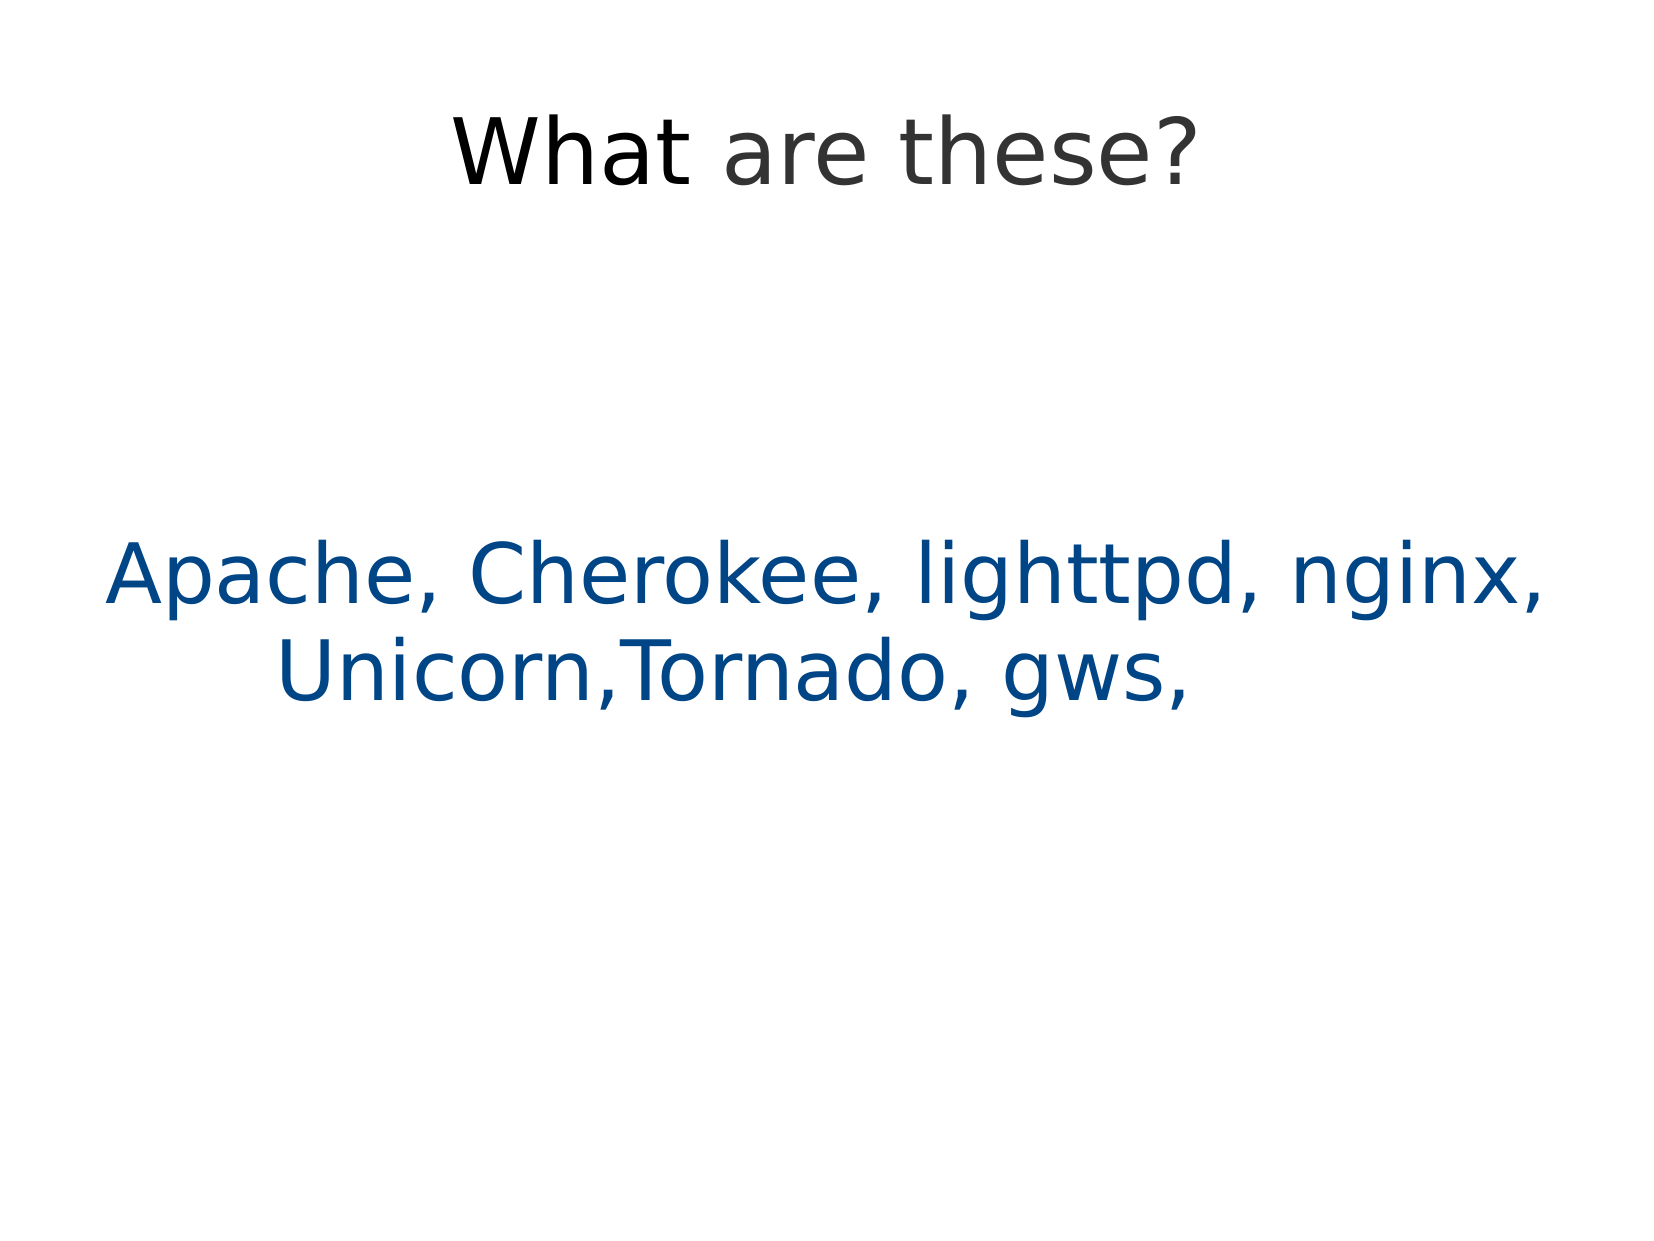

# What are these?
Apache, Cherokee, lighttpd, nginx, Unicorn,Tornado, gws,